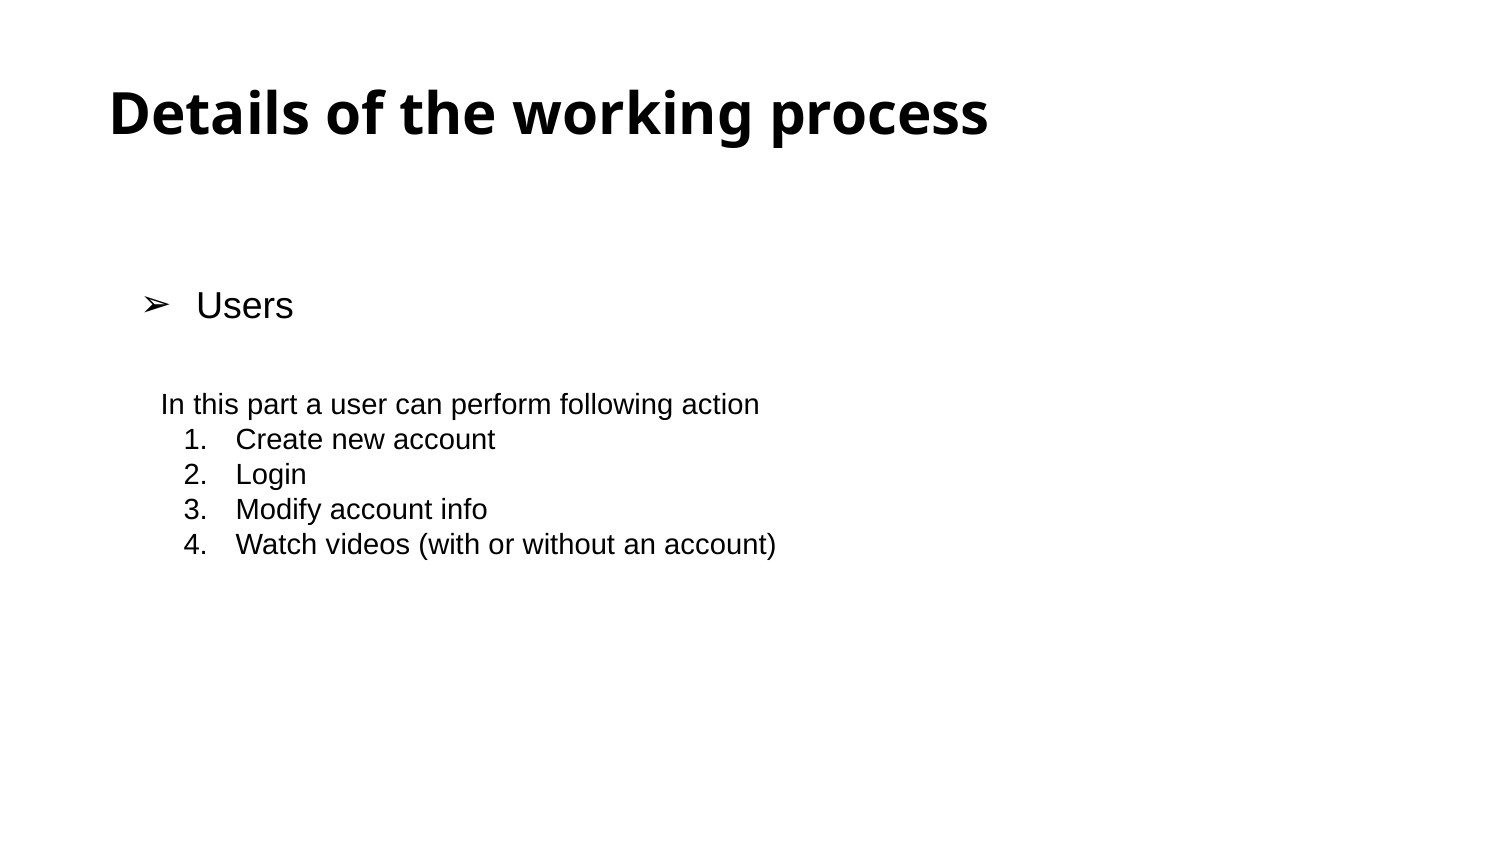

Details of the working process
Users
In this part a user can perform following action
Create new account
Login
Modify account info
Watch videos (with or without an account)